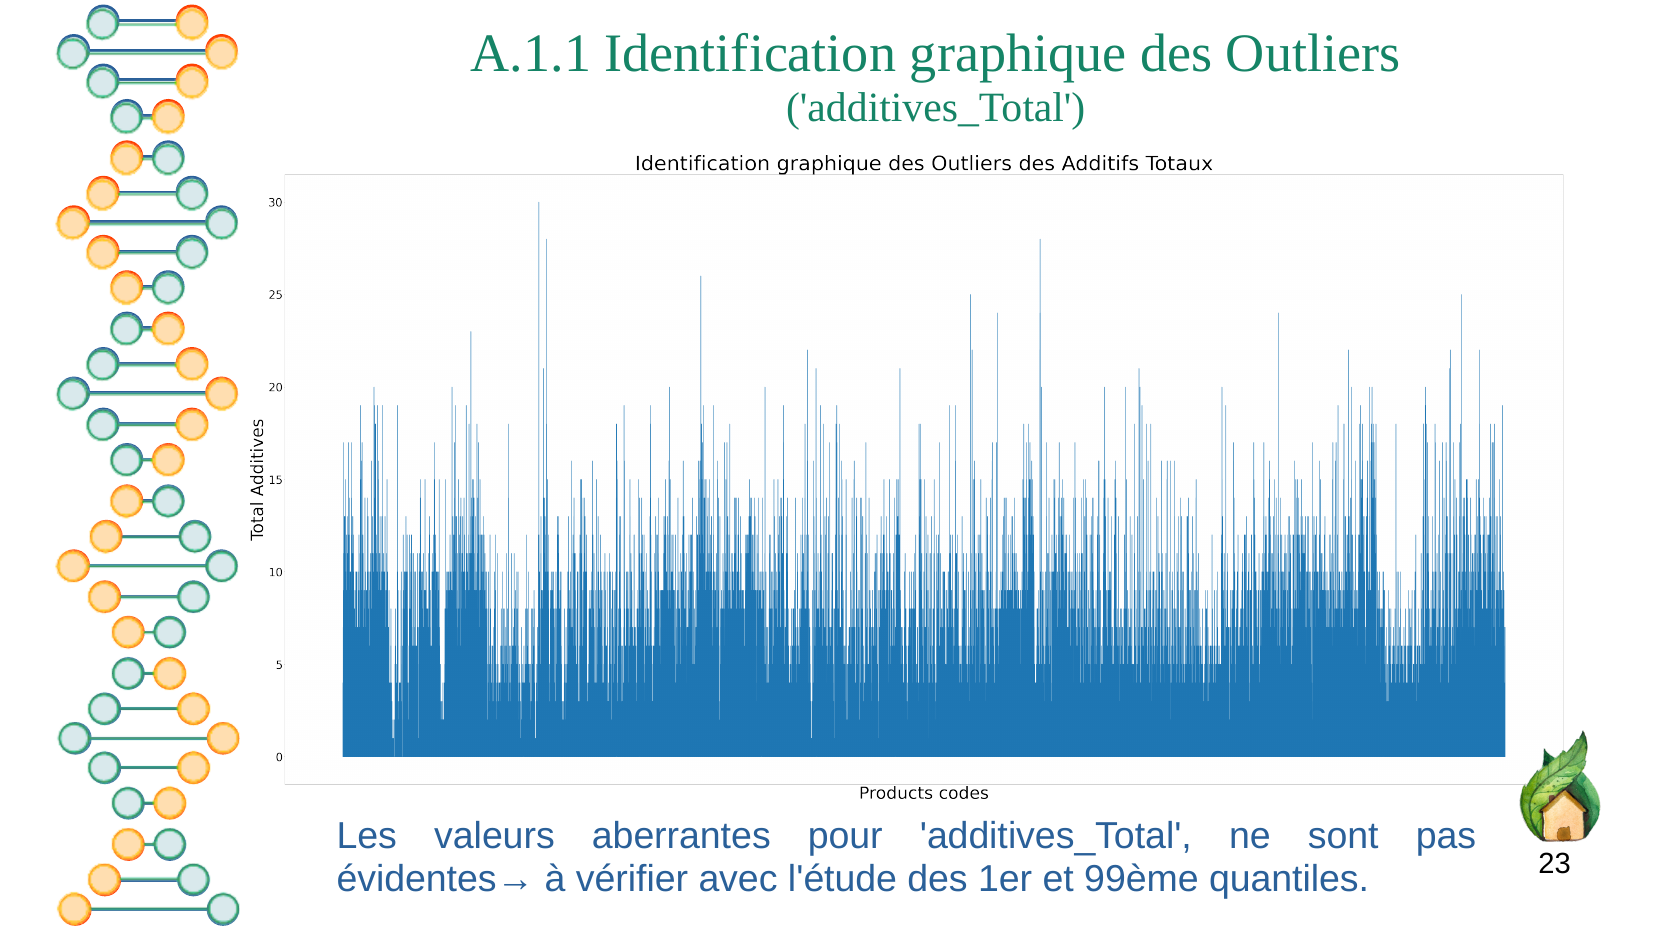

# A.1.1 Identification graphique des Outliers ('additives_Total')
Les valeurs aberrantes pour 'additives_Total', ne sont pas évidentes→ à vérifier avec l'étude des 1er et 99ème quantiles.
23